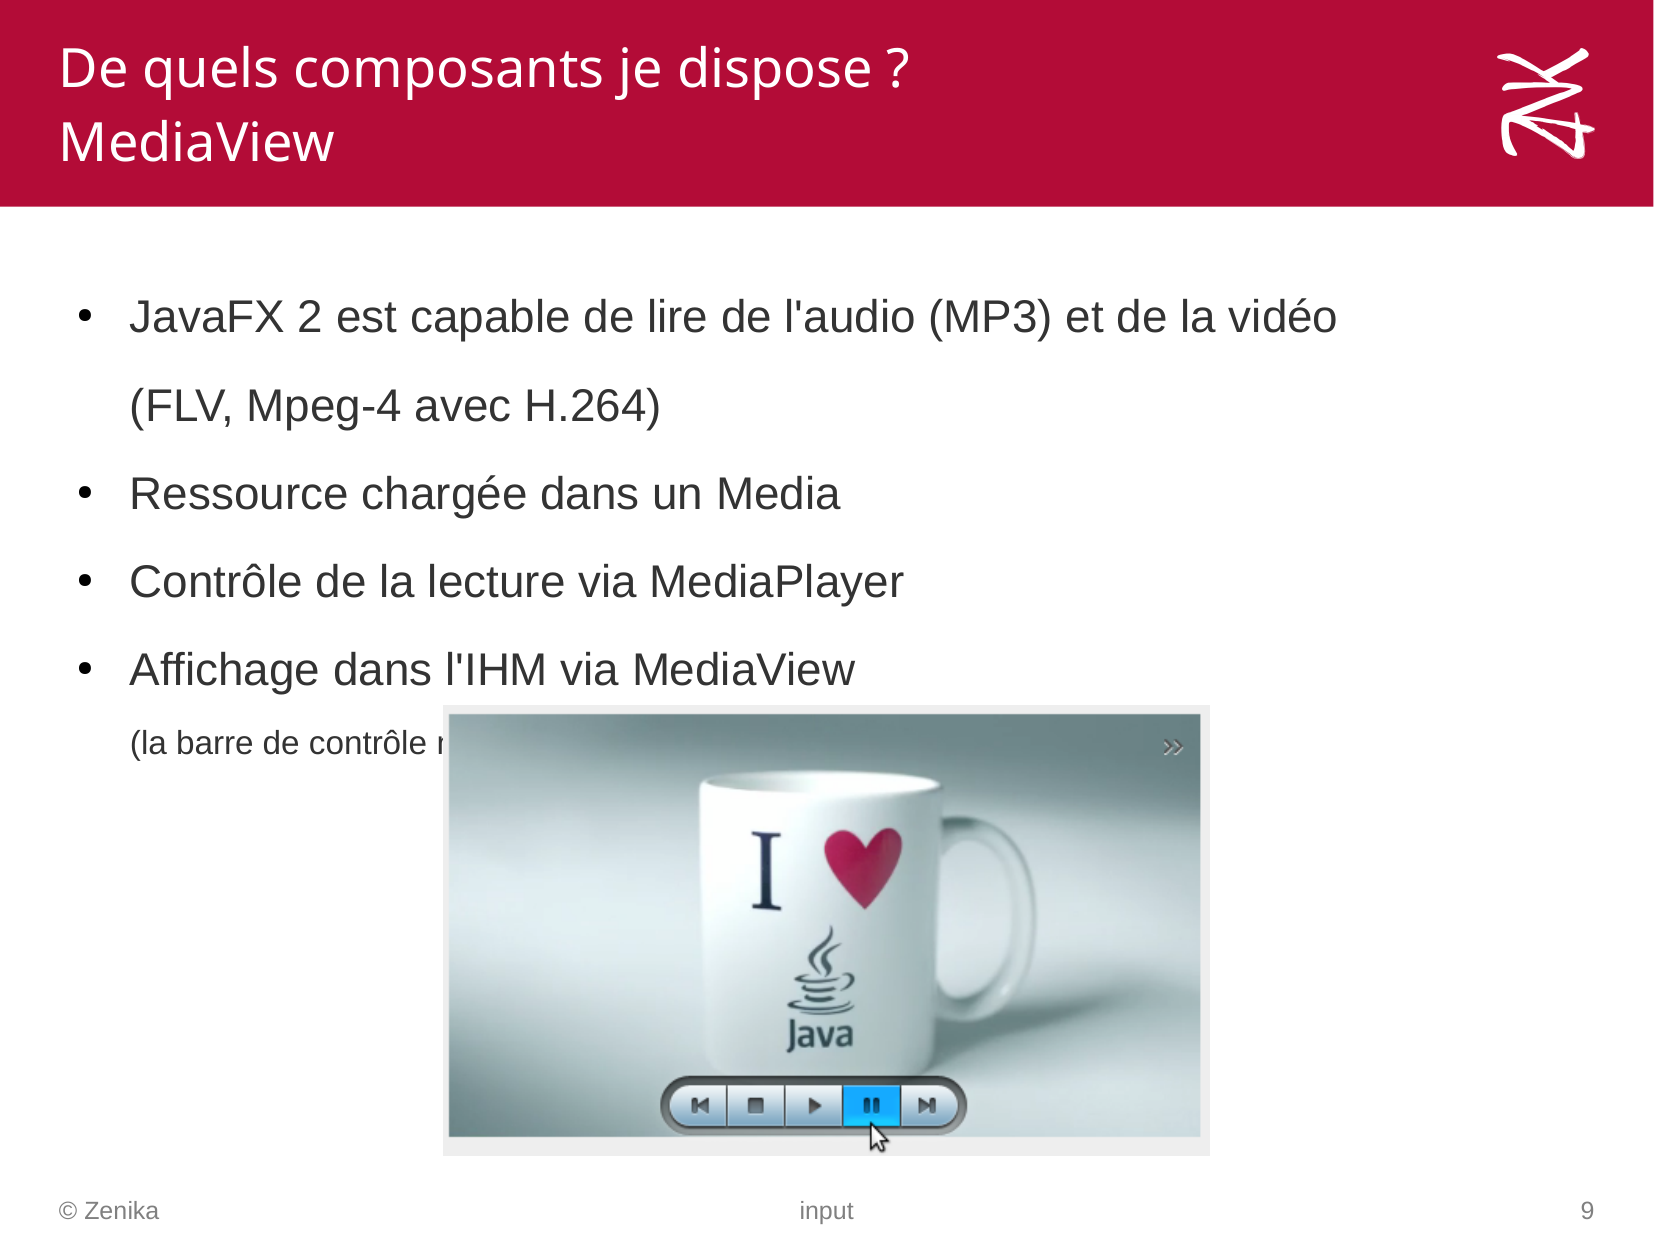

# De quels composants je dispose ? MediaView
JavaFX 2 est capable de lire de l'audio (MP3) et de la vidéo
(FLV, Mpeg-4 avec H.264)
Ressource chargée dans un Media
Contrôle de la lecture via MediaPlayer
Affichage dans l'IHM via MediaView
(la barre de contrôle n'est pas incluse)